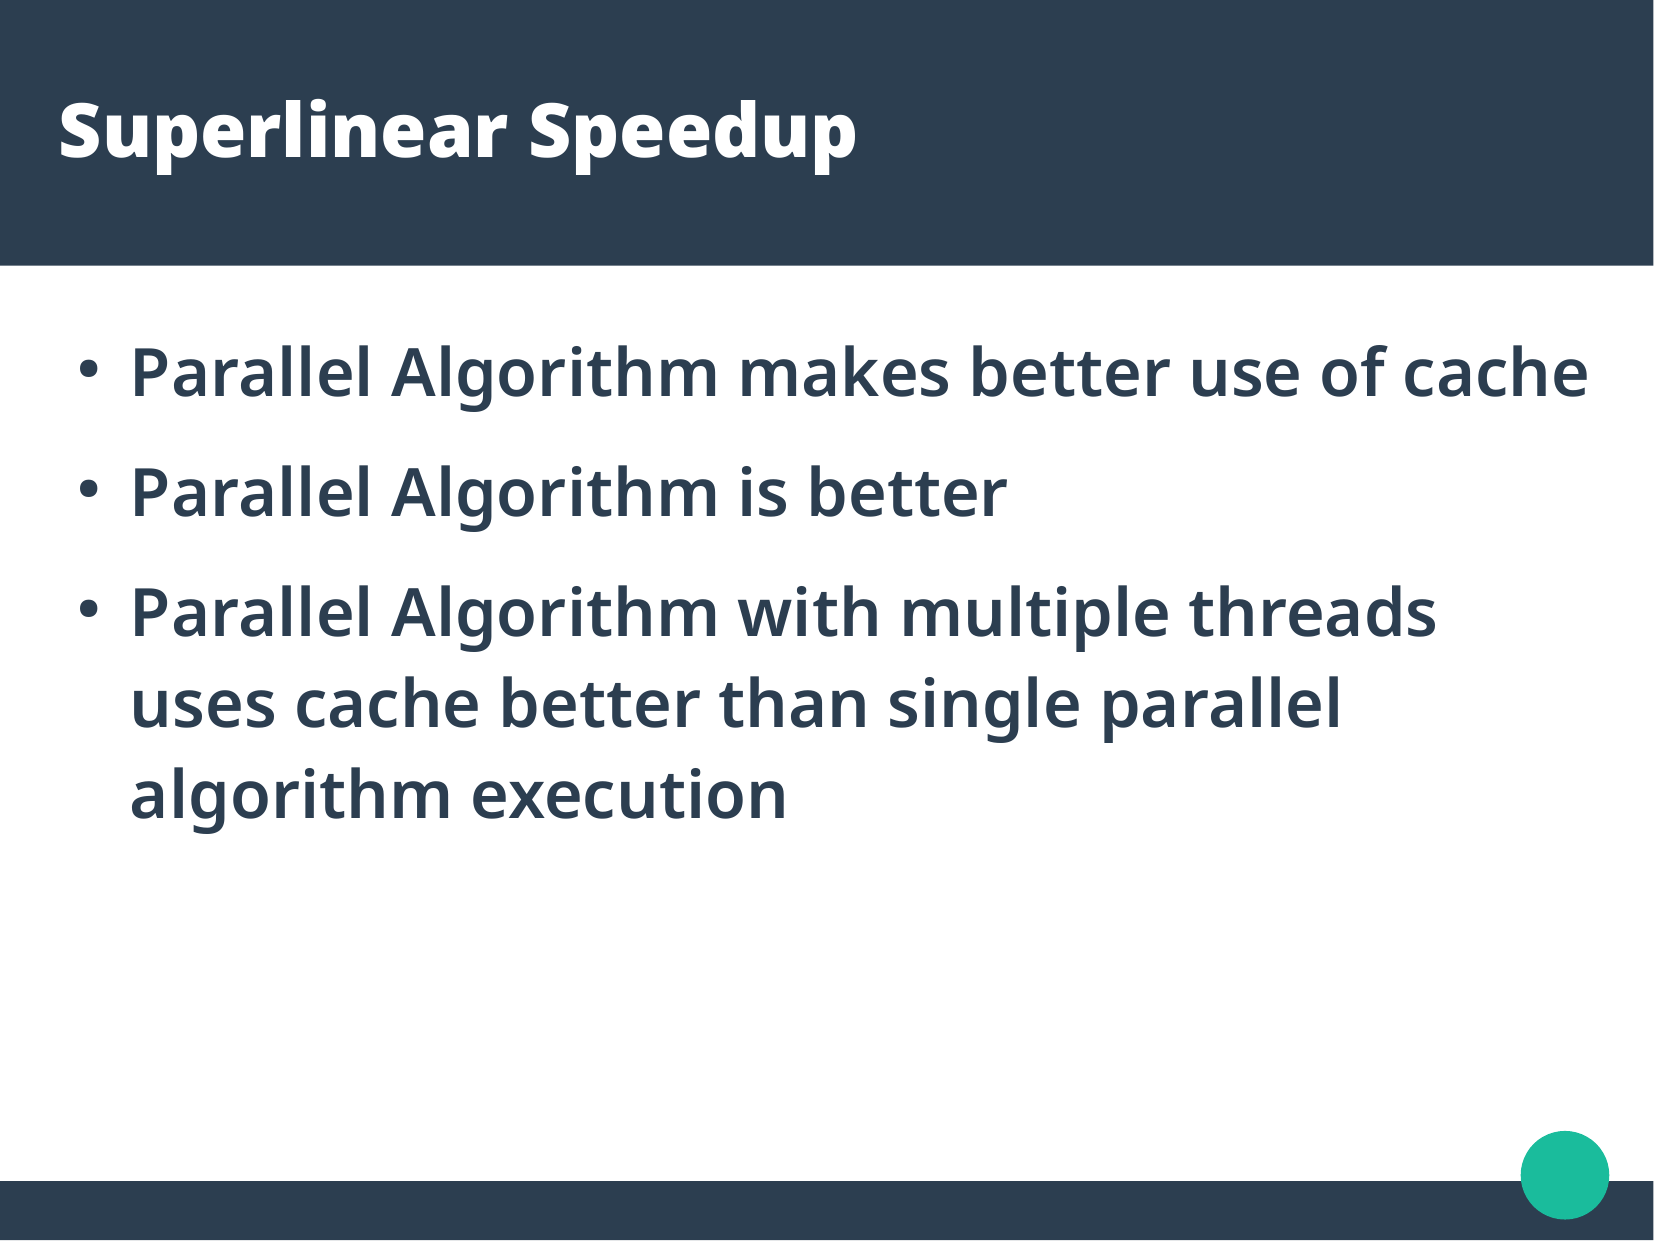

# Superlinear Speedup
Parallel Algorithm makes better use of cache
Parallel Algorithm is better
Parallel Algorithm with multiple threads uses cache better than single parallel algorithm execution